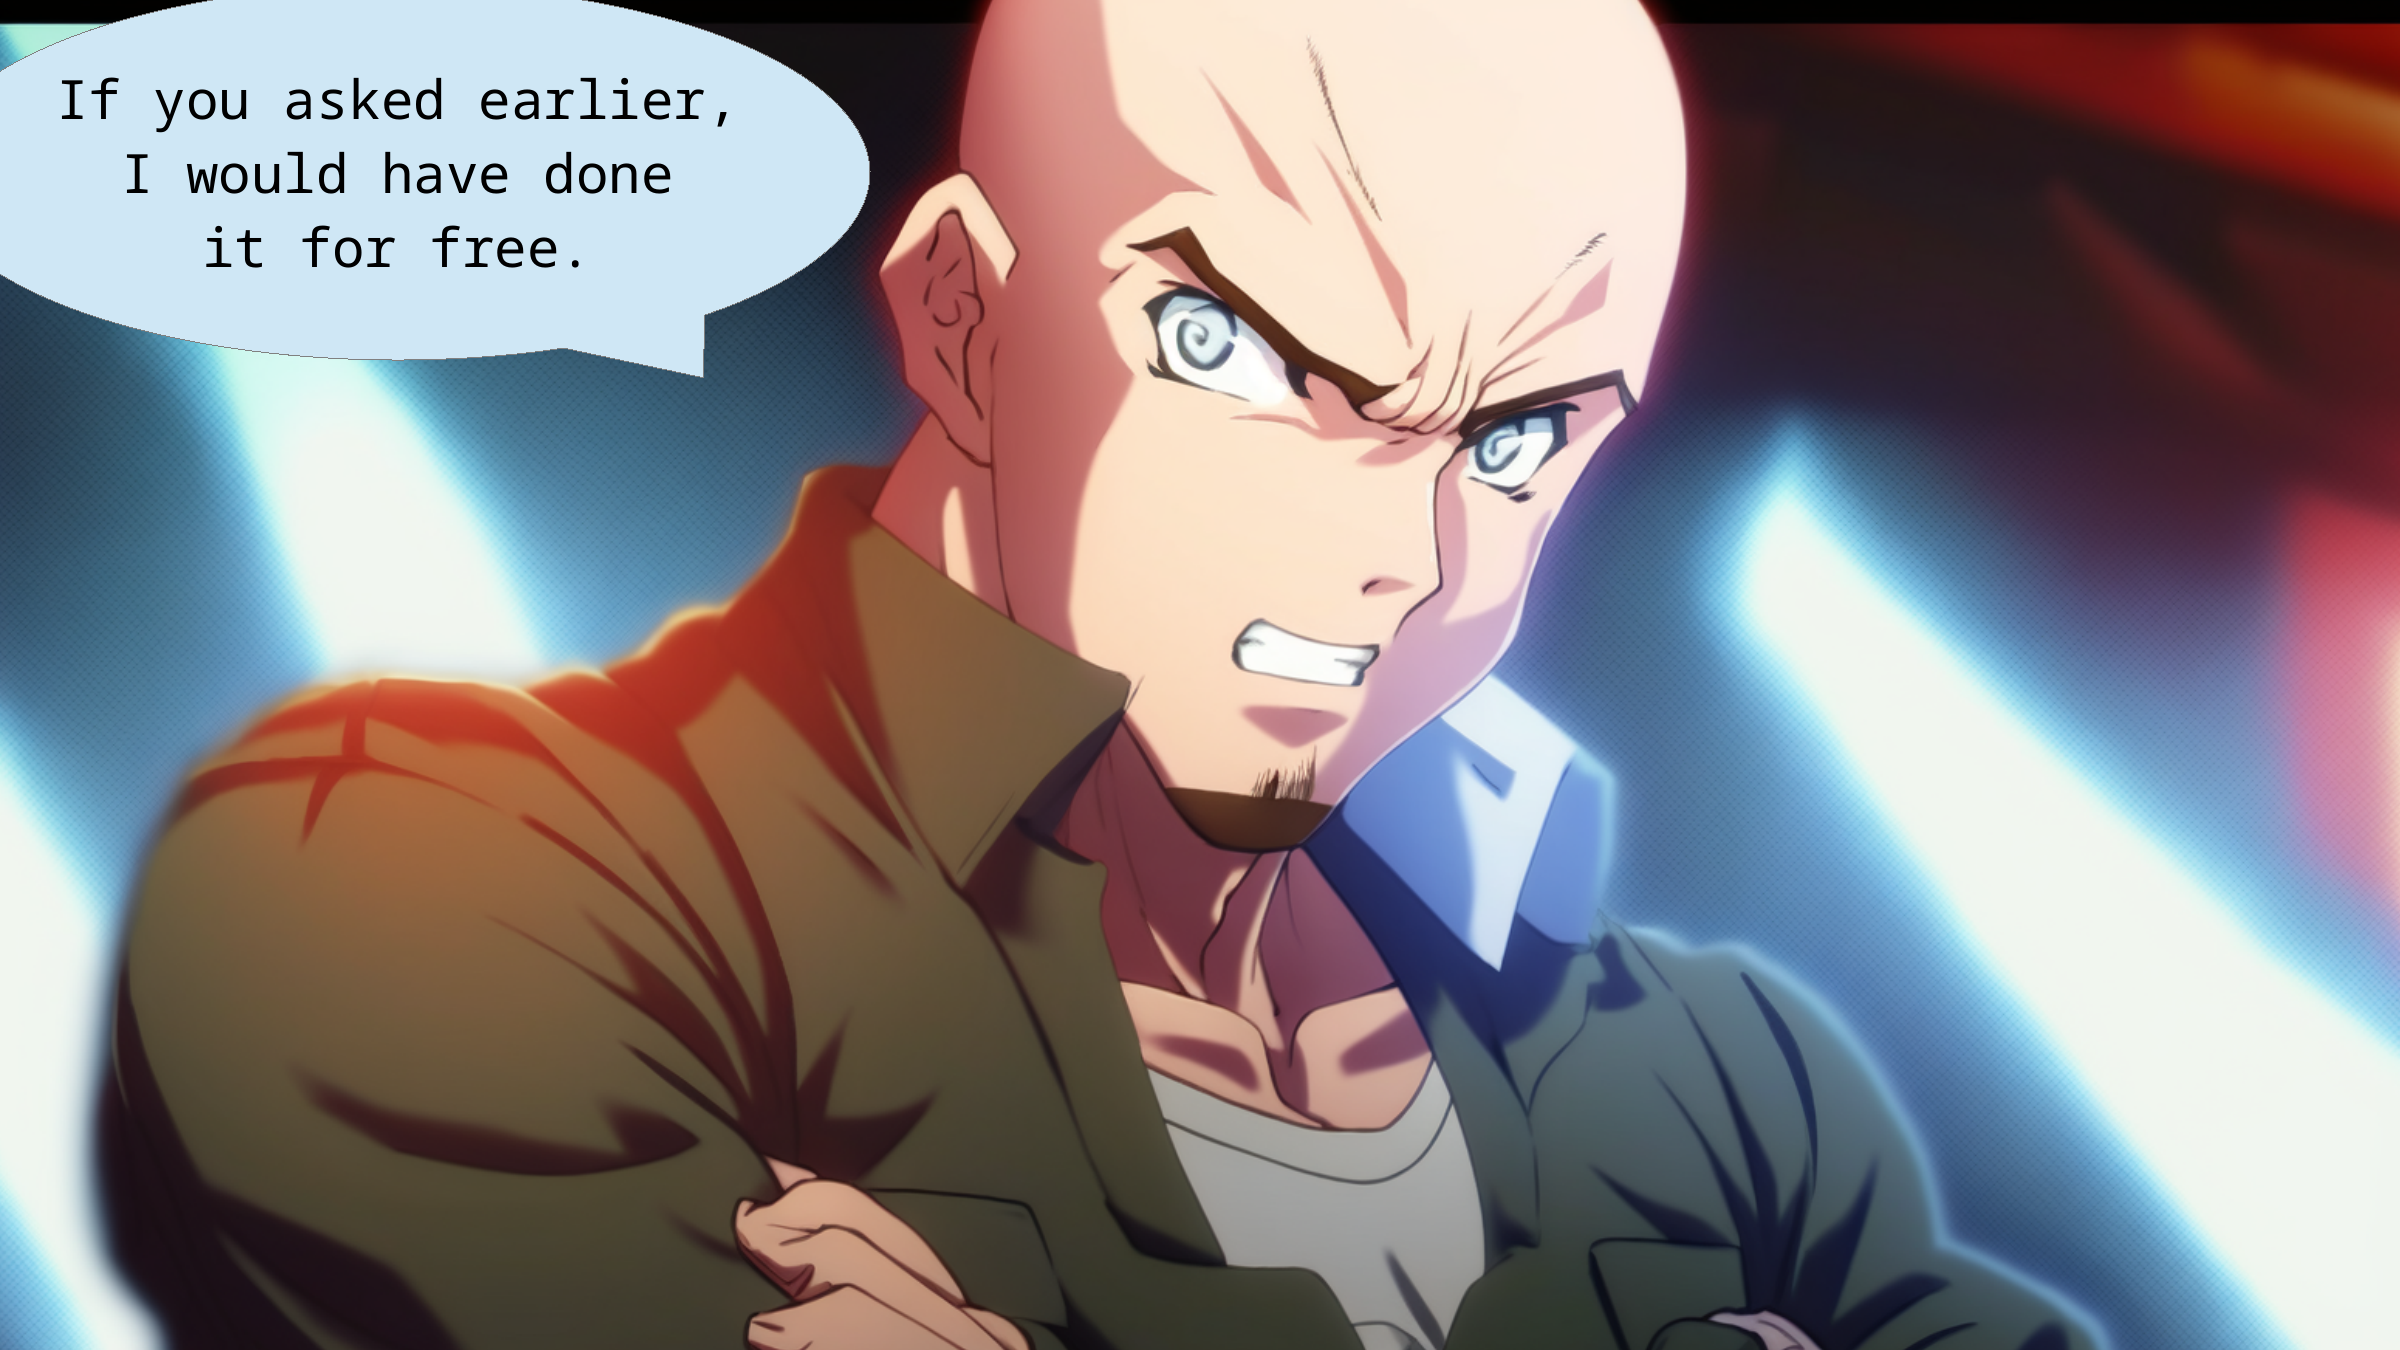

If you asked earlier,
I would have done
it for free.